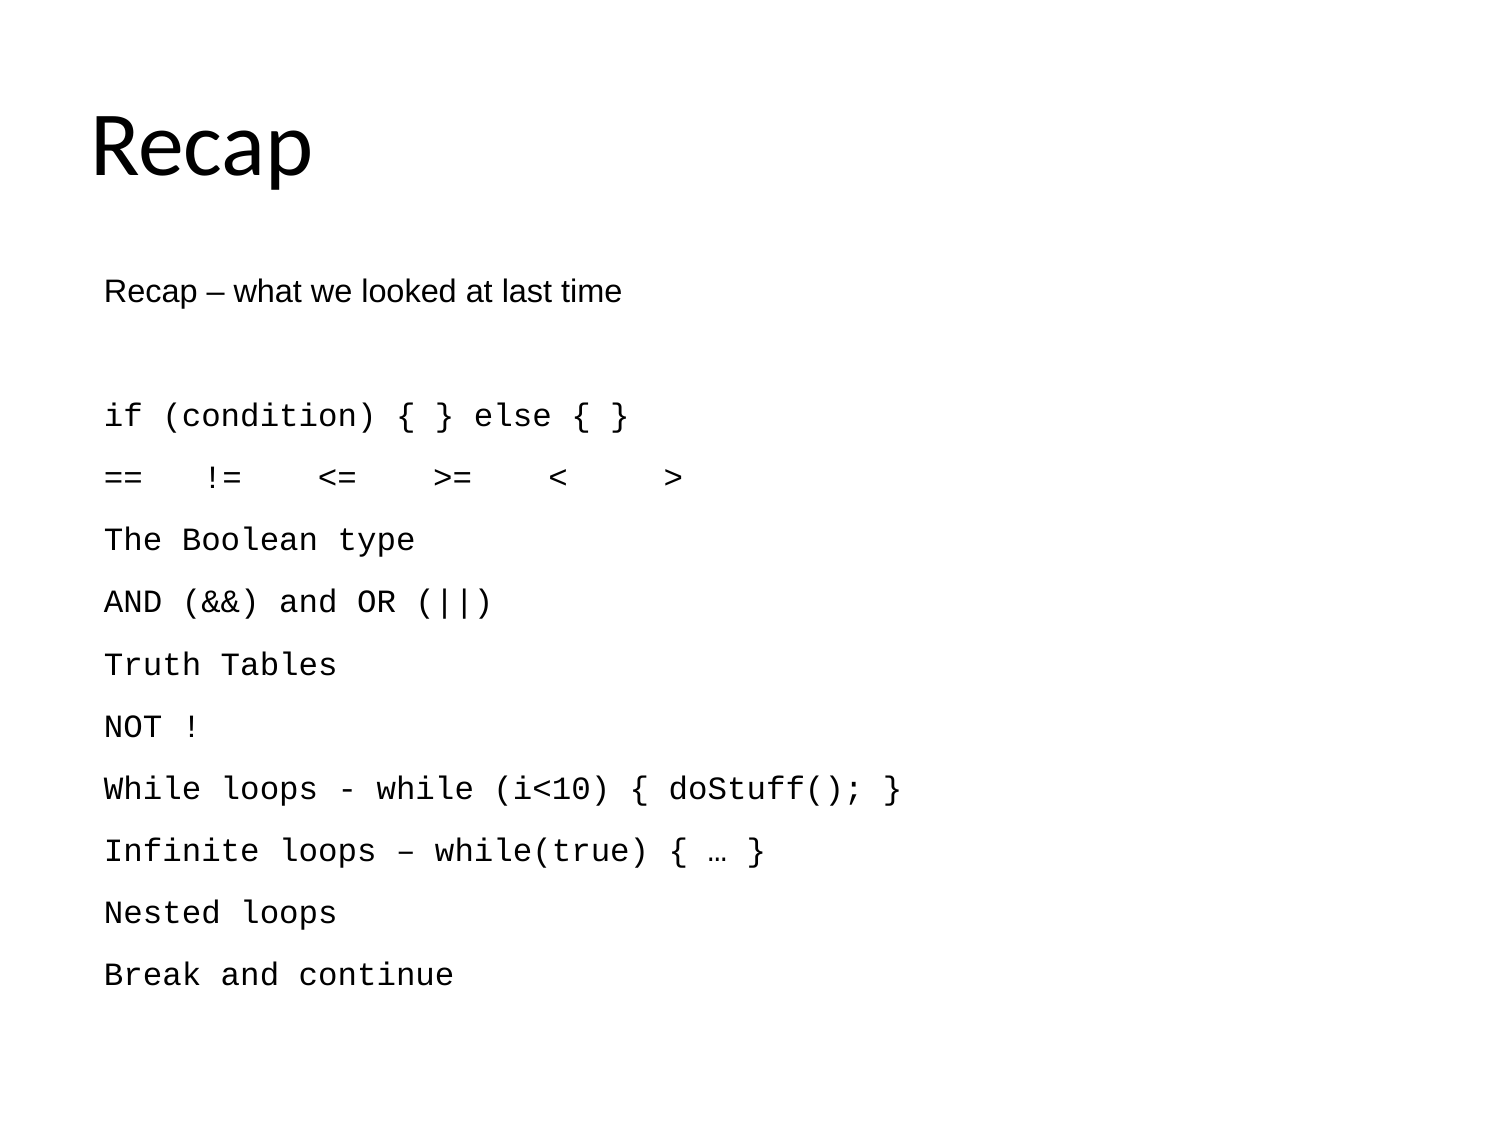

# Recap
Recap – what we looked at last time
if (condition) { } else { }
==		!=		<=		>=		<		>
The Boolean type
AND (&&) and OR (||)
Truth Tables
NOT !
While loops - while (i<10) { doStuff(); }
Infinite loops – while(true) { … }
Nested loops
Break and continue